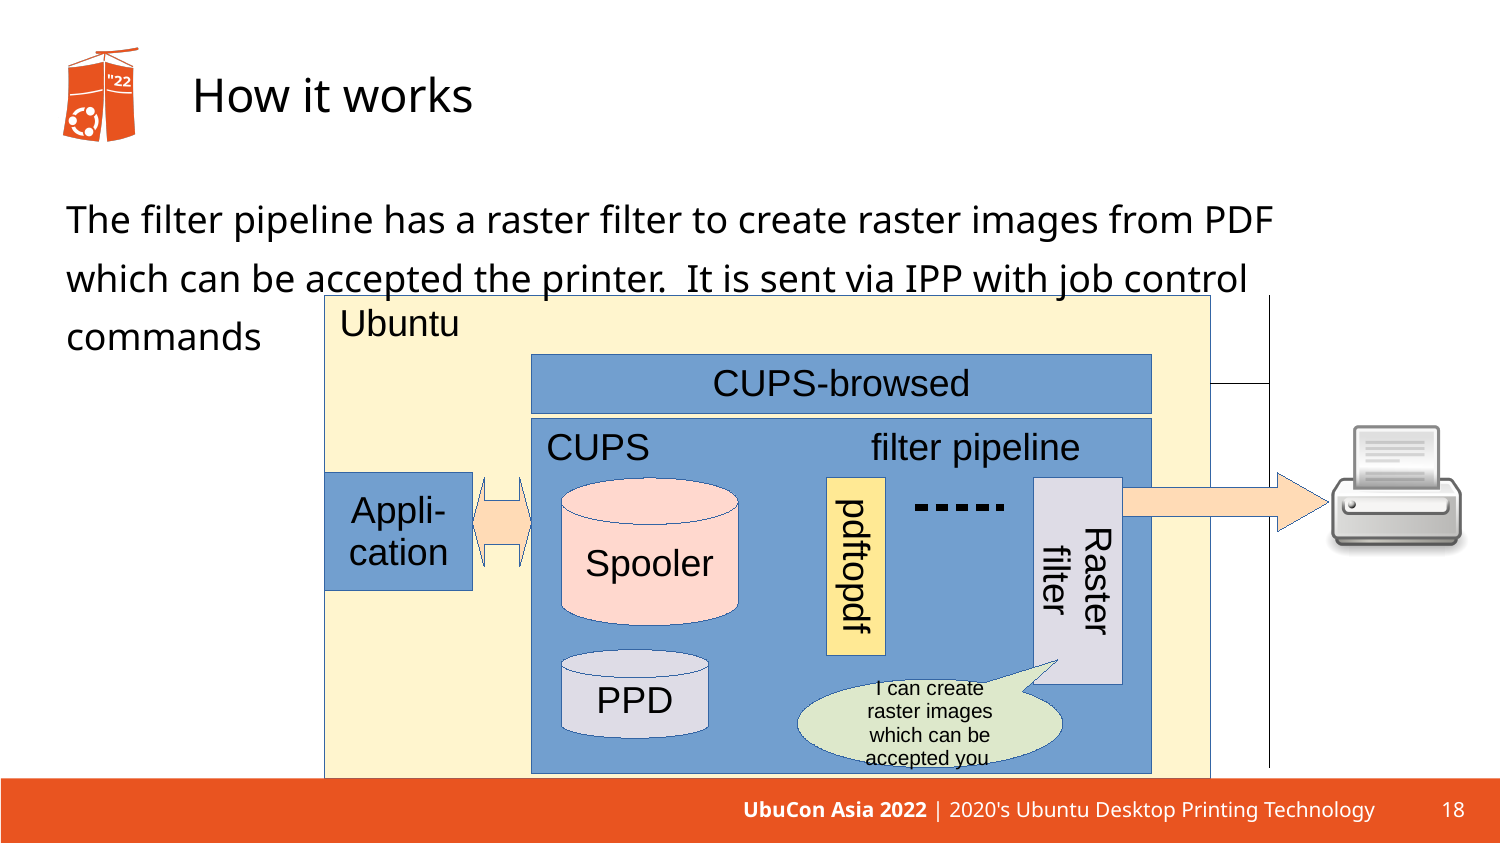

# How it works
The filter pipeline has a raster filter to create raster images from PDF which can be accepted the printer. It is sent via IPP with job control commands
Ubuntu
CUPS-browsed
CUPS
filter pipeline
Spooler
pdftopdf
Raster
filter
Appli-
cation
PPD
I can create raster images which can be accepted you
UbuCon Asia 2022 | 2020's Ubuntu Desktop Printing Technology